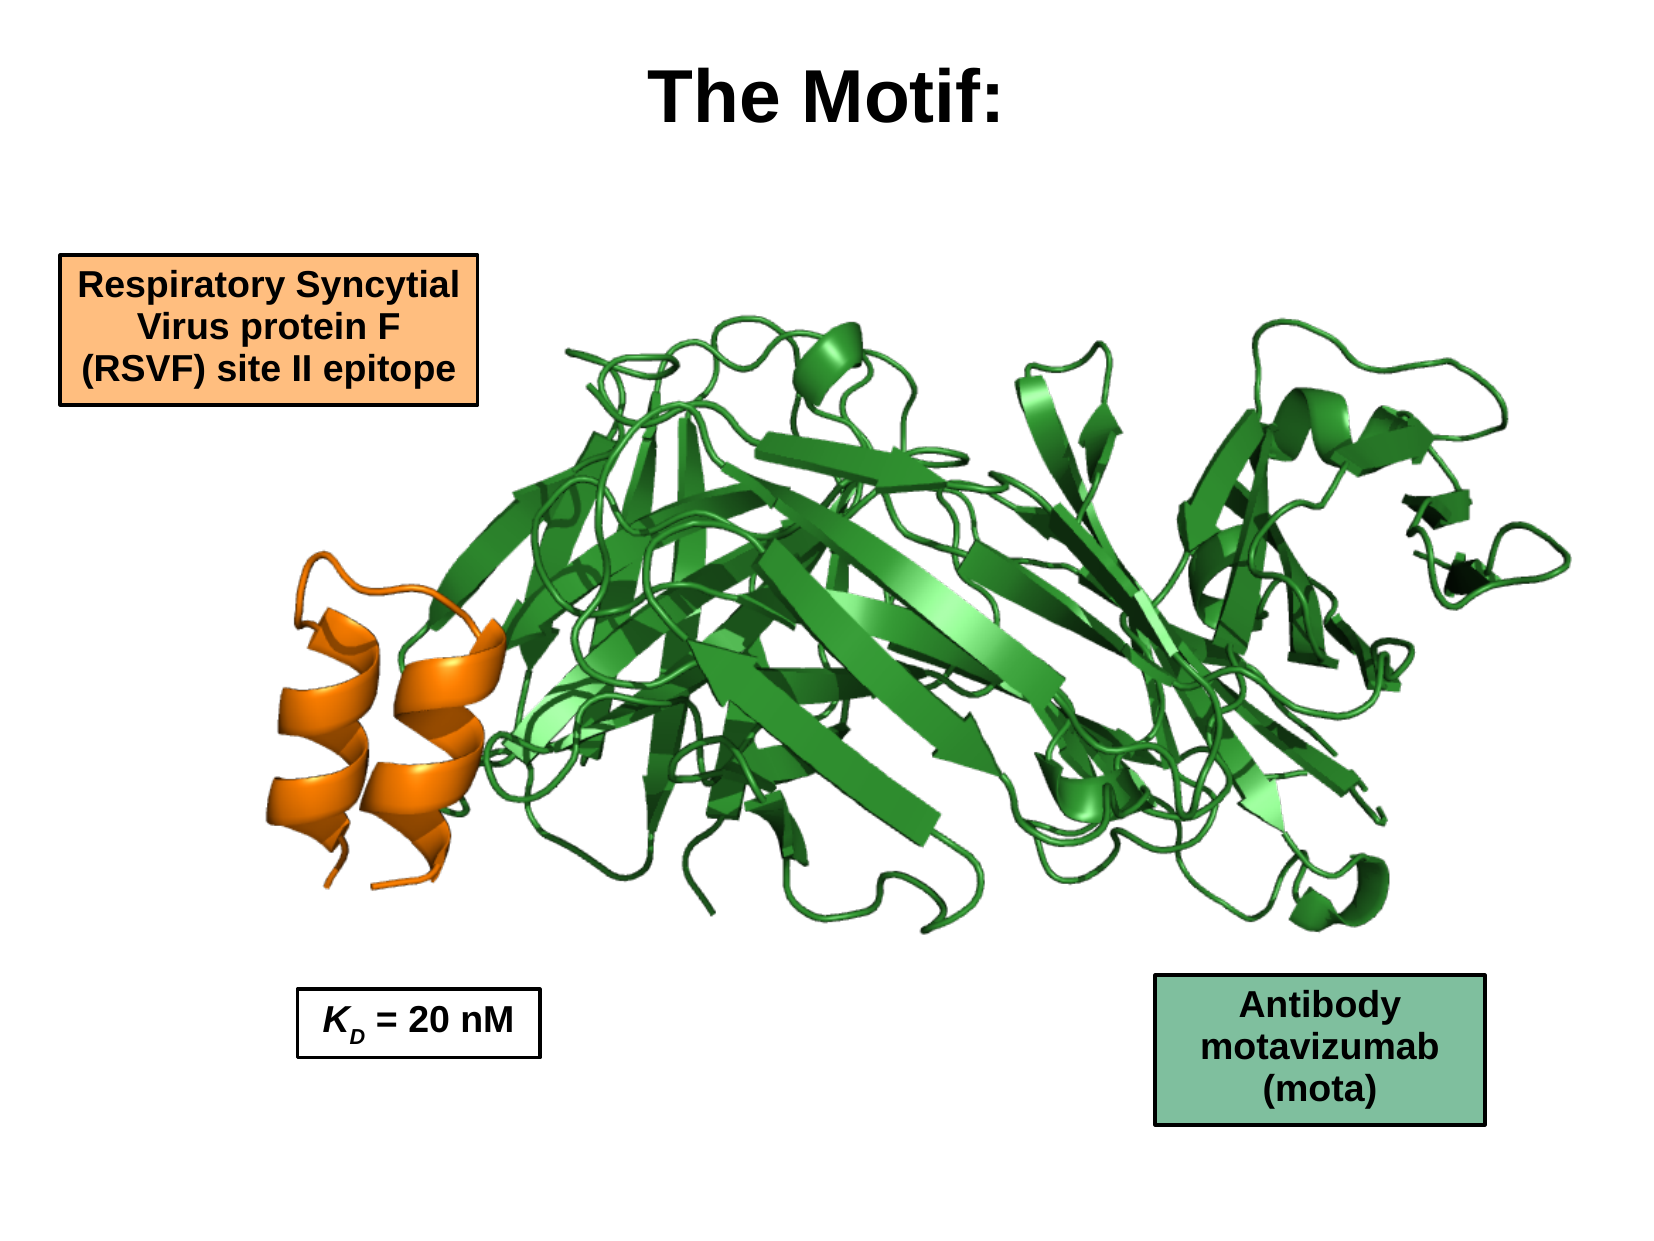

The Motif:
Respiratory Syncytial Virus protein F (RSVF) site II epitope
Antibody motavizumab
(mota)
KD = 20 nM